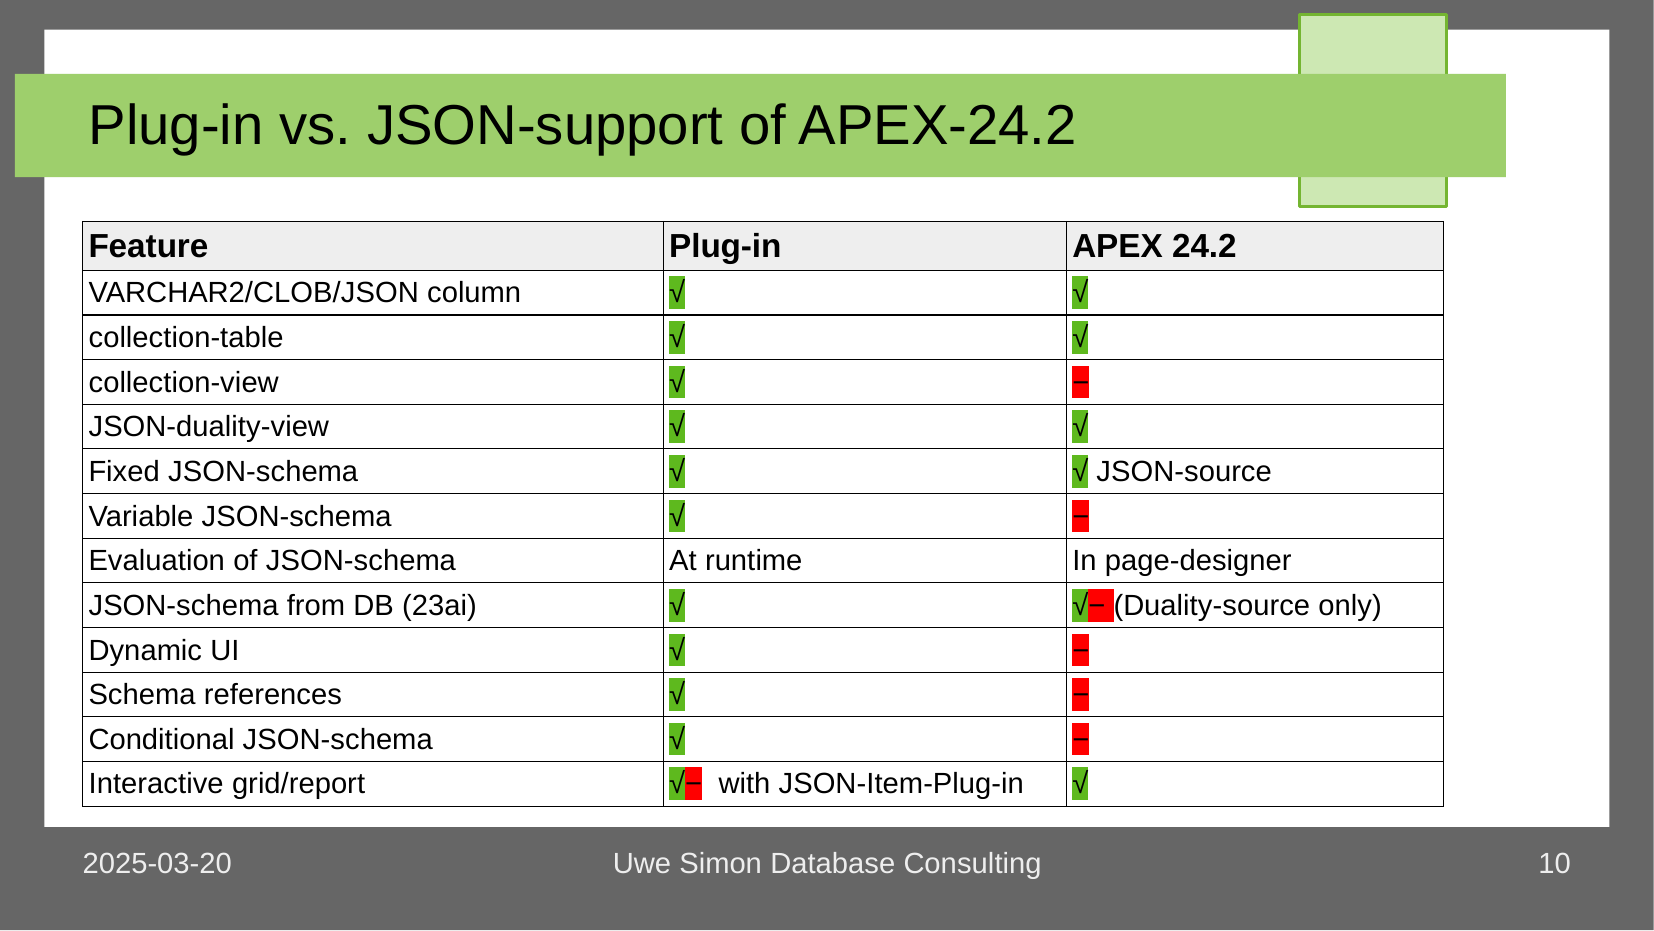

# Plug-in vs. JSON-support of APEX-24.2
| Feature | Plug-in | APEX 24.2 |
| --- | --- | --- |
| VARCHAR2/CLOB/JSON column | √ | √ |
| collection-table | √ | √ |
| collection-view | √ | − |
| JSON-duality-view | √ | √ |
| Fixed JSON-schema | √ | √ JSON-source |
| Variable JSON-schema | √ | − |
| Evaluation of JSON-schema | At runtime | In page-designer |
| JSON-schema from DB (23ai) | √ | √− (Duality-source only) |
| Dynamic UI | √ | − |
| Schema references | √ | − |
| Conditional JSON-schema | √ | − |
| Interactive grid/report | √− with JSON-Item-Plug-in | √ |
2024-04-24
Uwe Simon Database Consulting
10